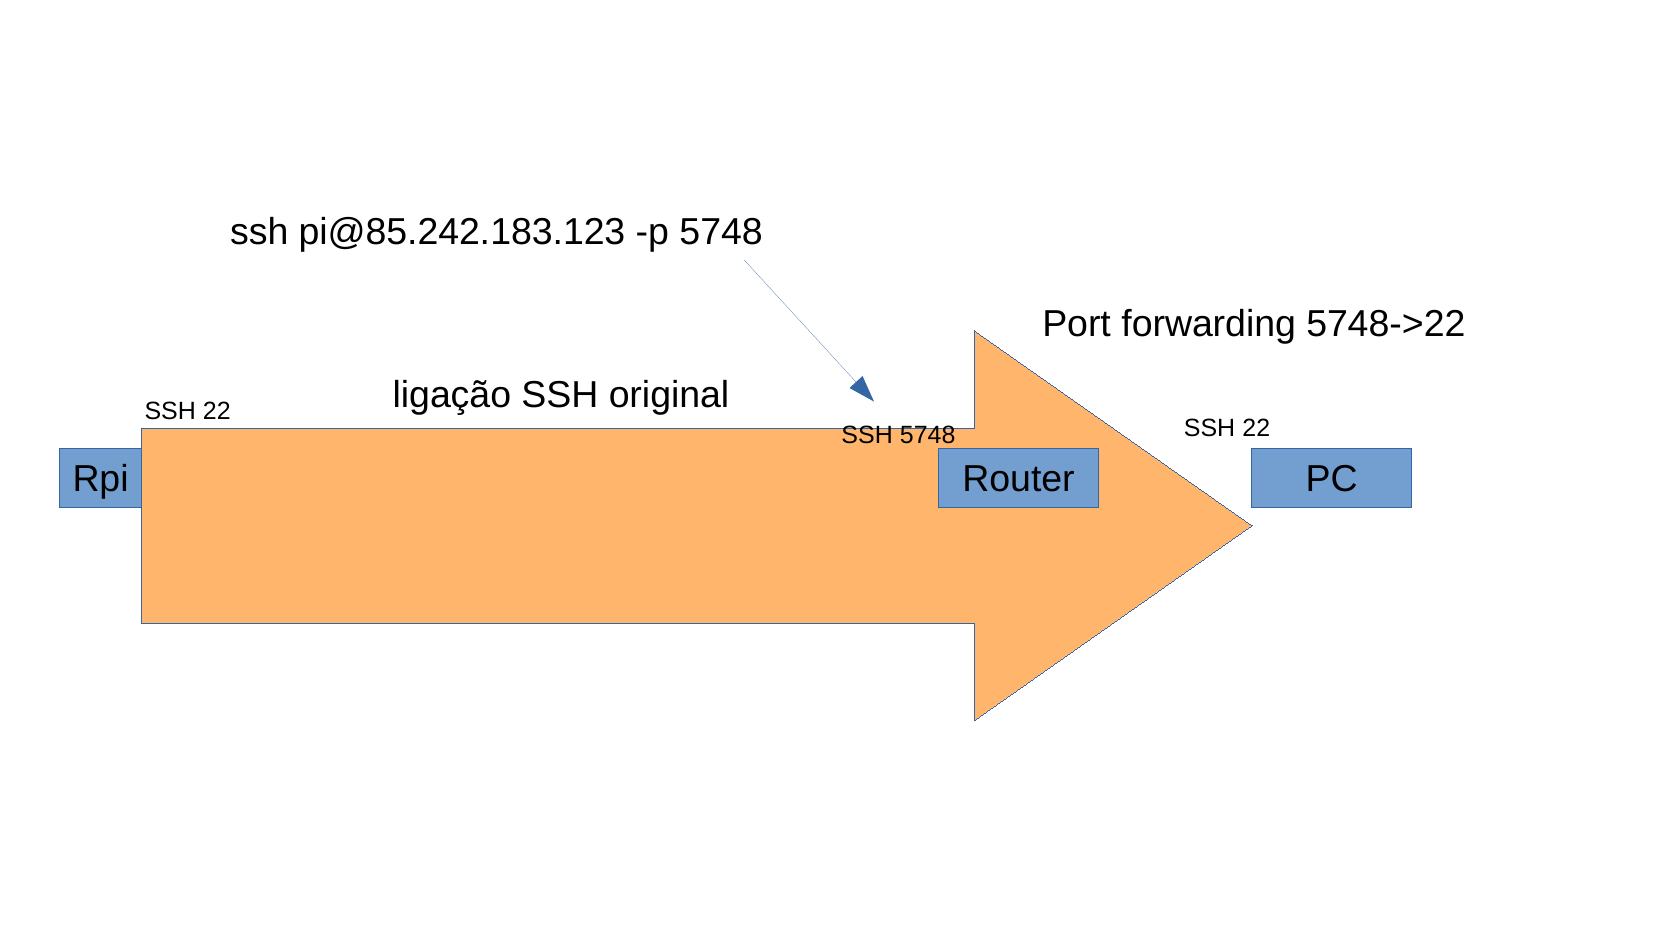

ssh pi@85.242.183.123 -p 5748
Port forwarding 5748->22
ligação SSH original
SSH 22
SSH 22
SSH 5748
Rpi
Router
PC